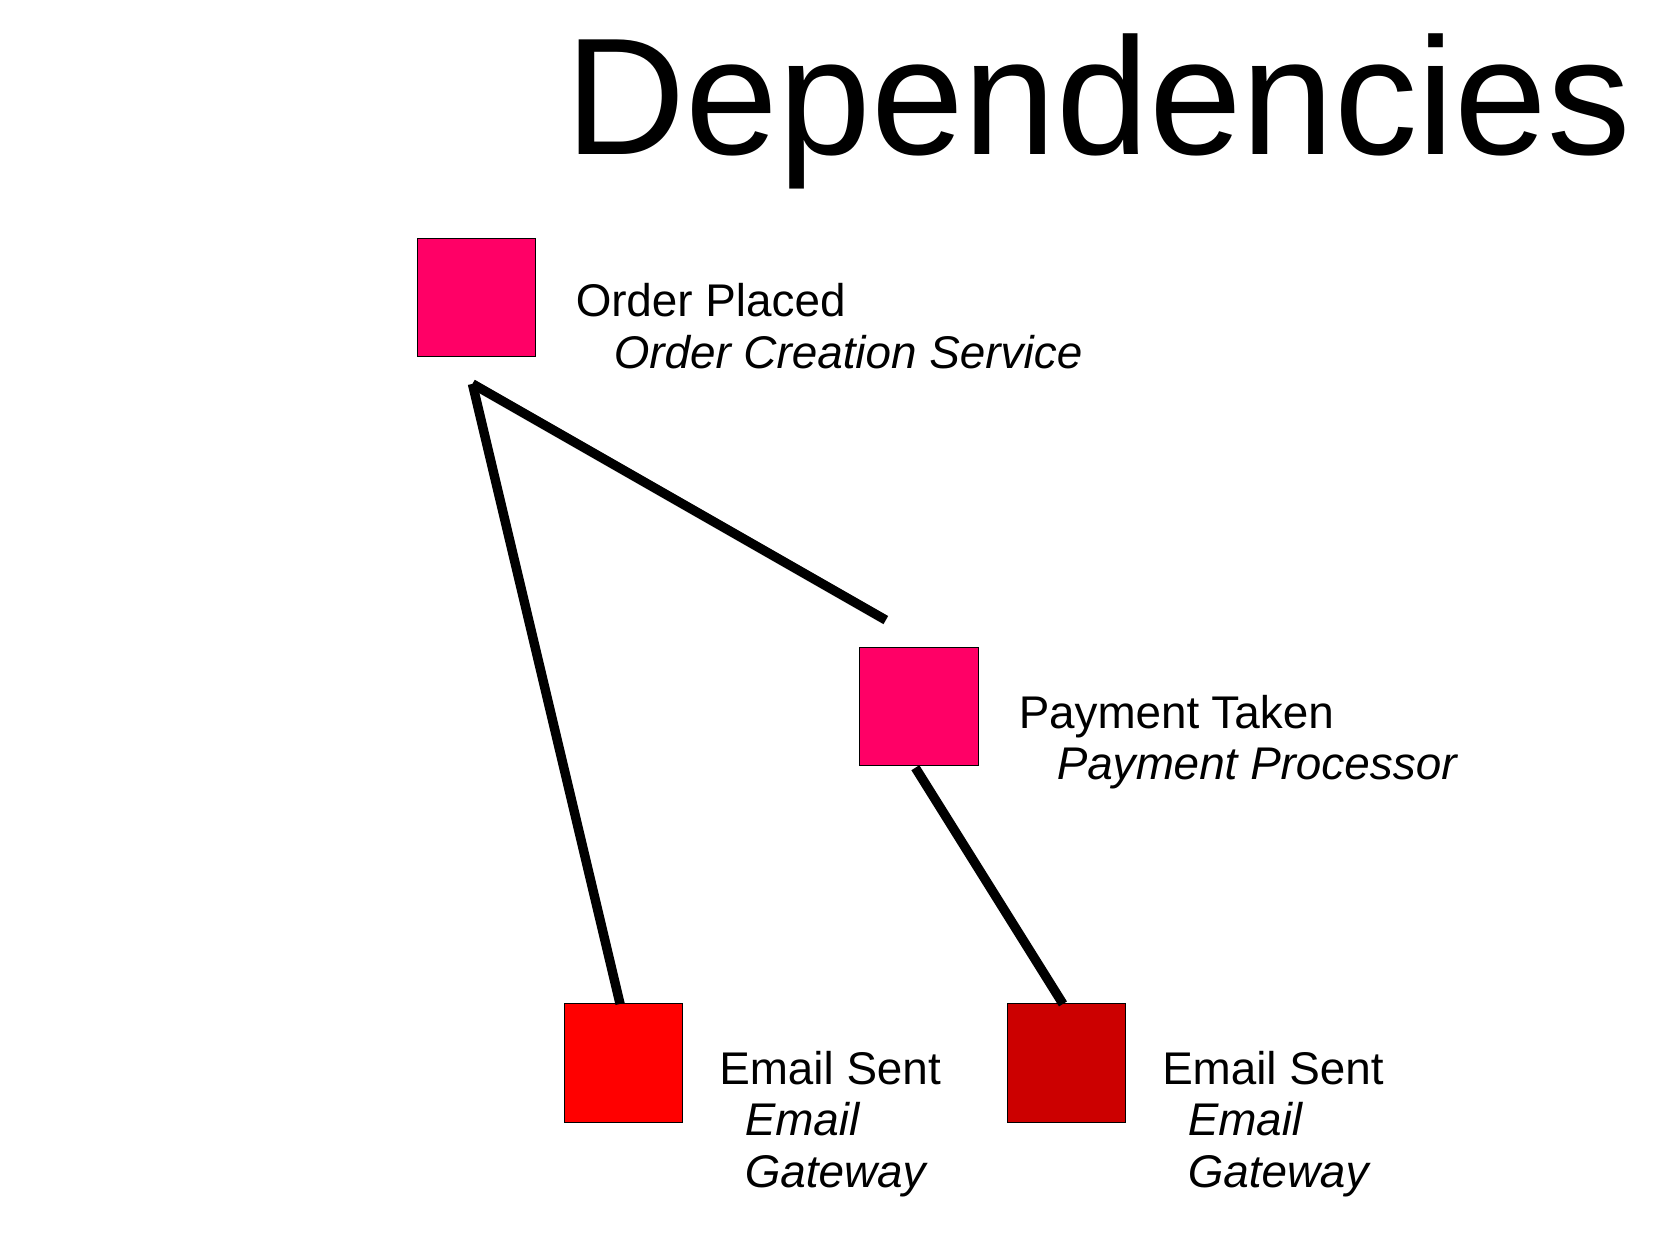

Dependencies
Order Placed
 Order Creation Service
Payment Taken
 Payment Processor
Email Sent
 Email
 Gateway
Email Sent
 Email
 Gateway